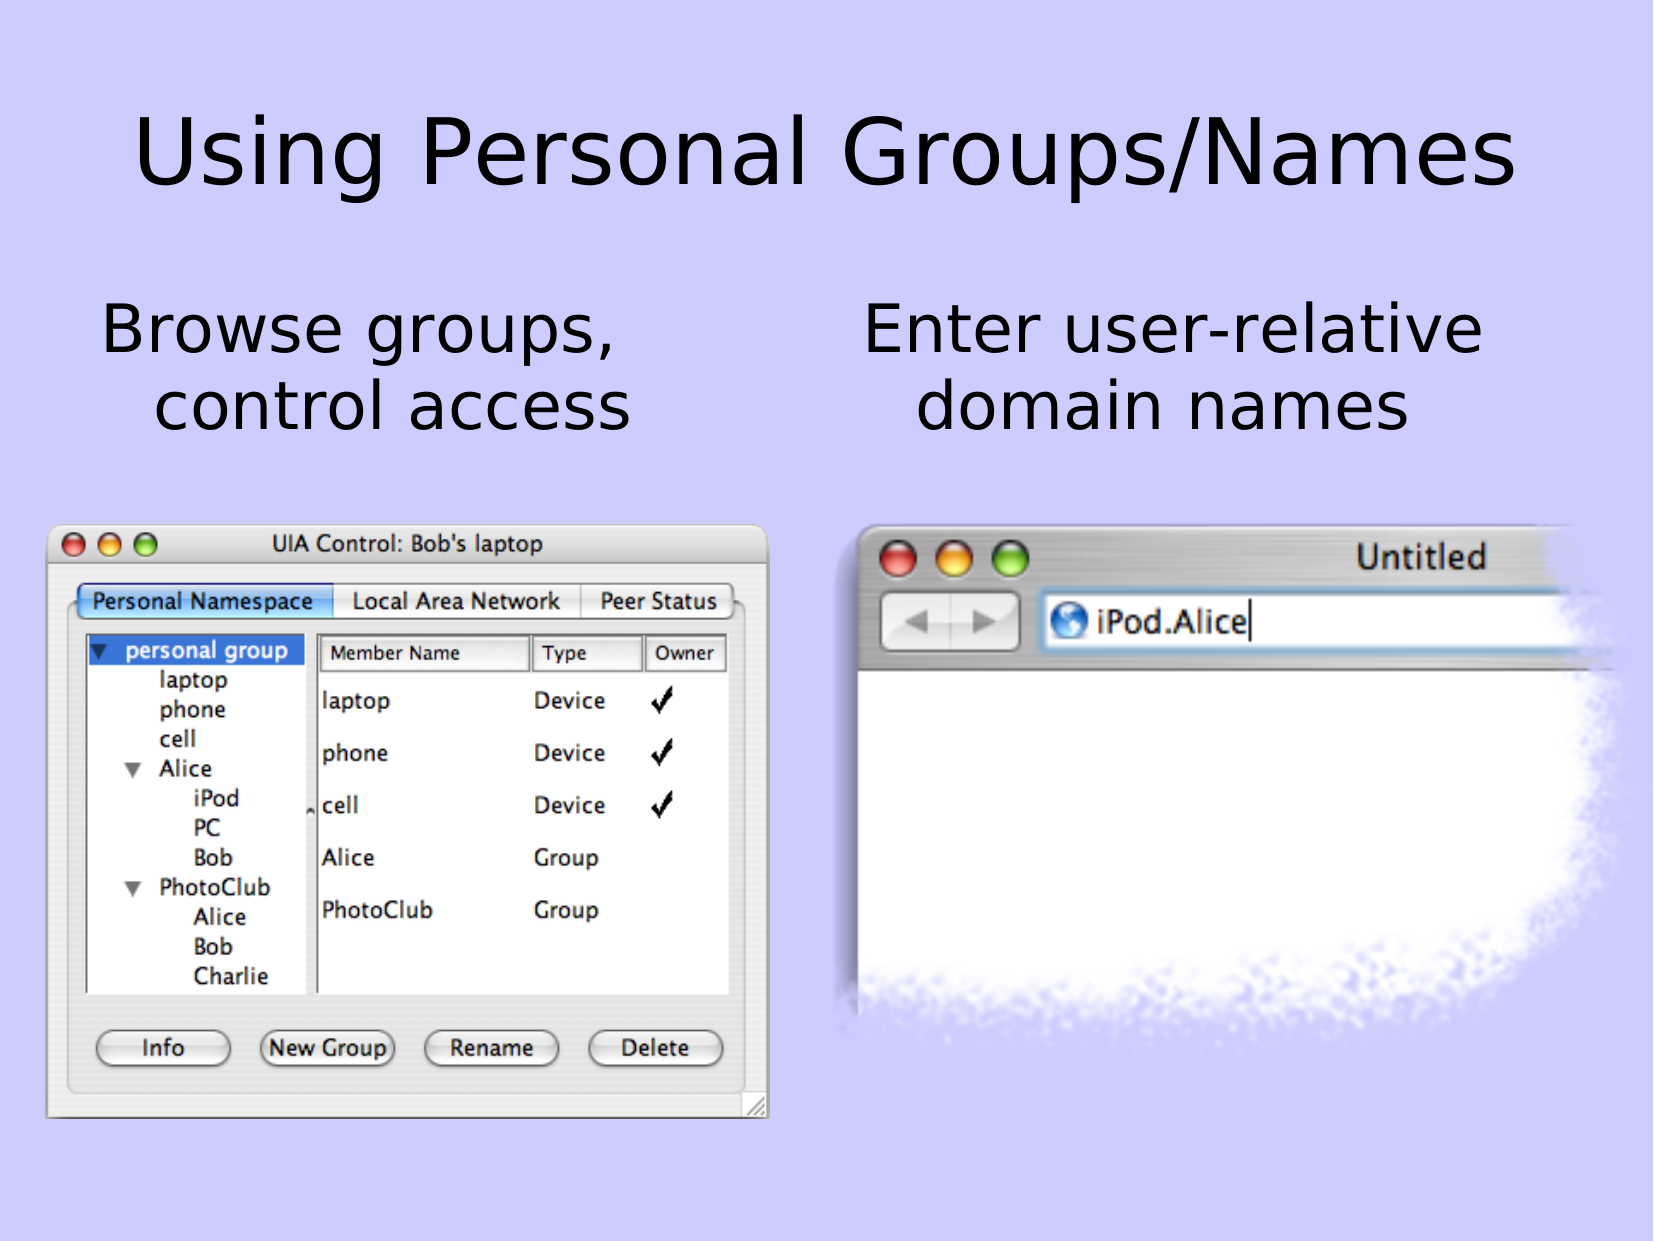

# Using Personal Groups/Names
Browse groups,
control access
Enter user-relative
domain names